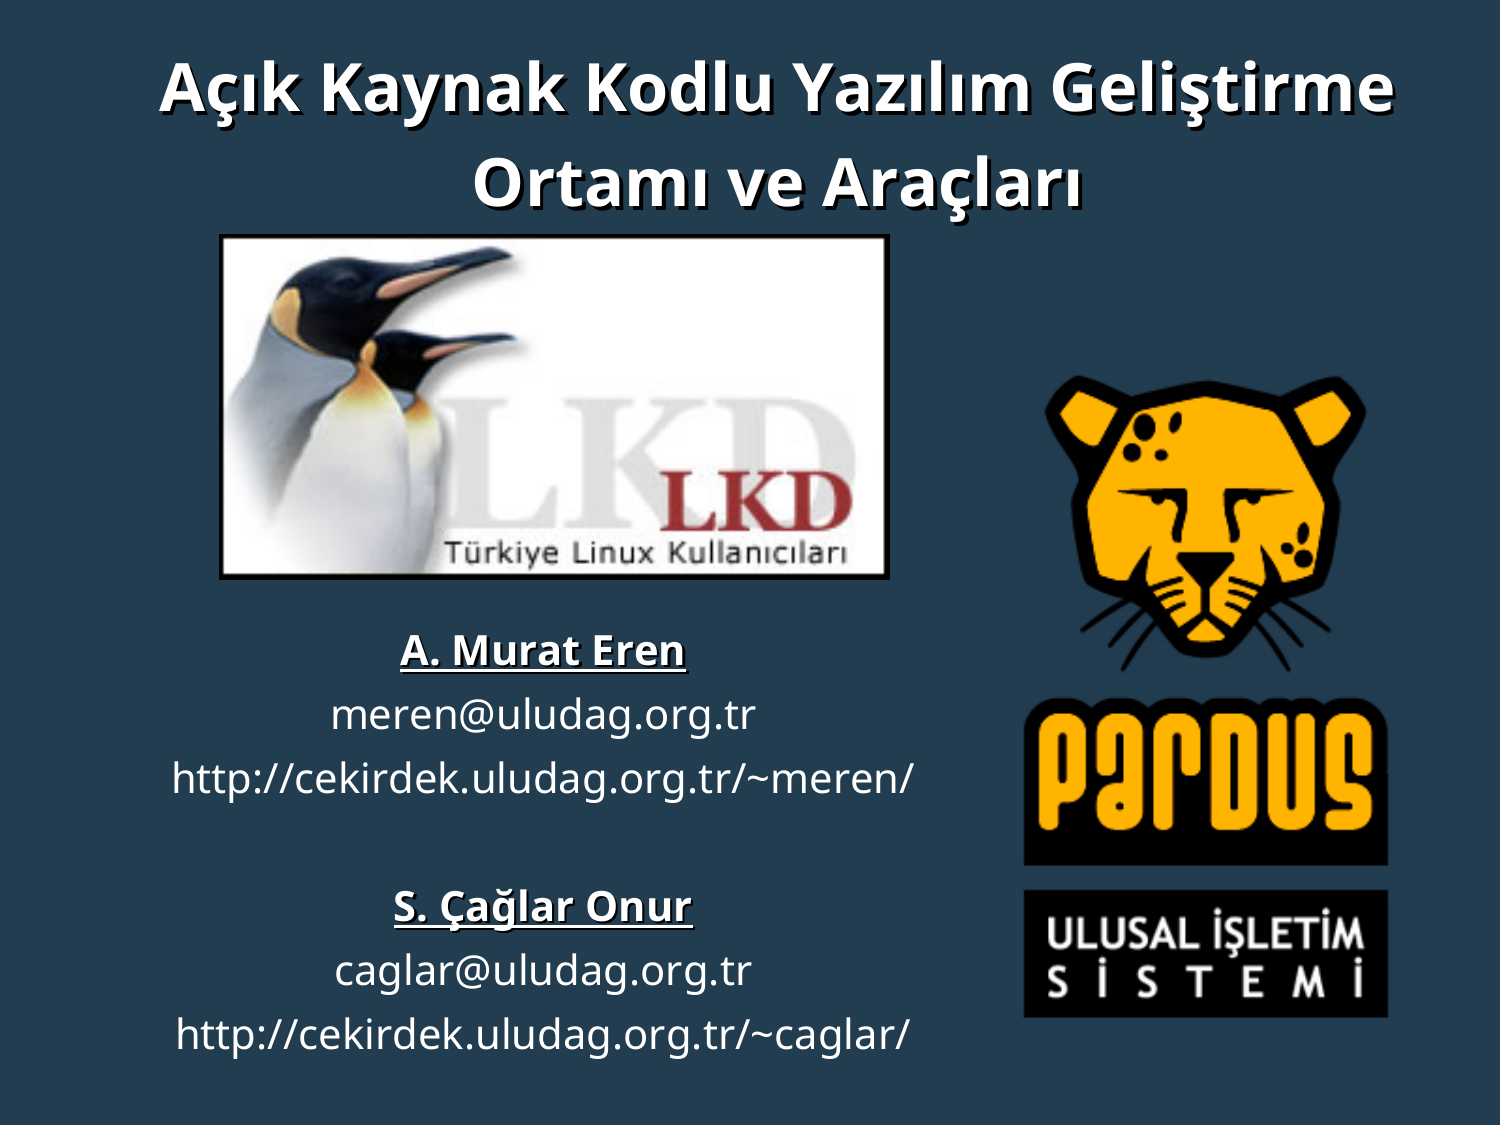

# Açık Kaynak Kodlu Yazılım Geliştirme Ortamı ve Araçları
A. Murat Eren
meren@uludag.org.tr
http://cekirdek.uludag.org.tr/~meren/
S. Çağlar Onur
caglar@uludag.org.tr
http://cekirdek.uludag.org.tr/~caglar/